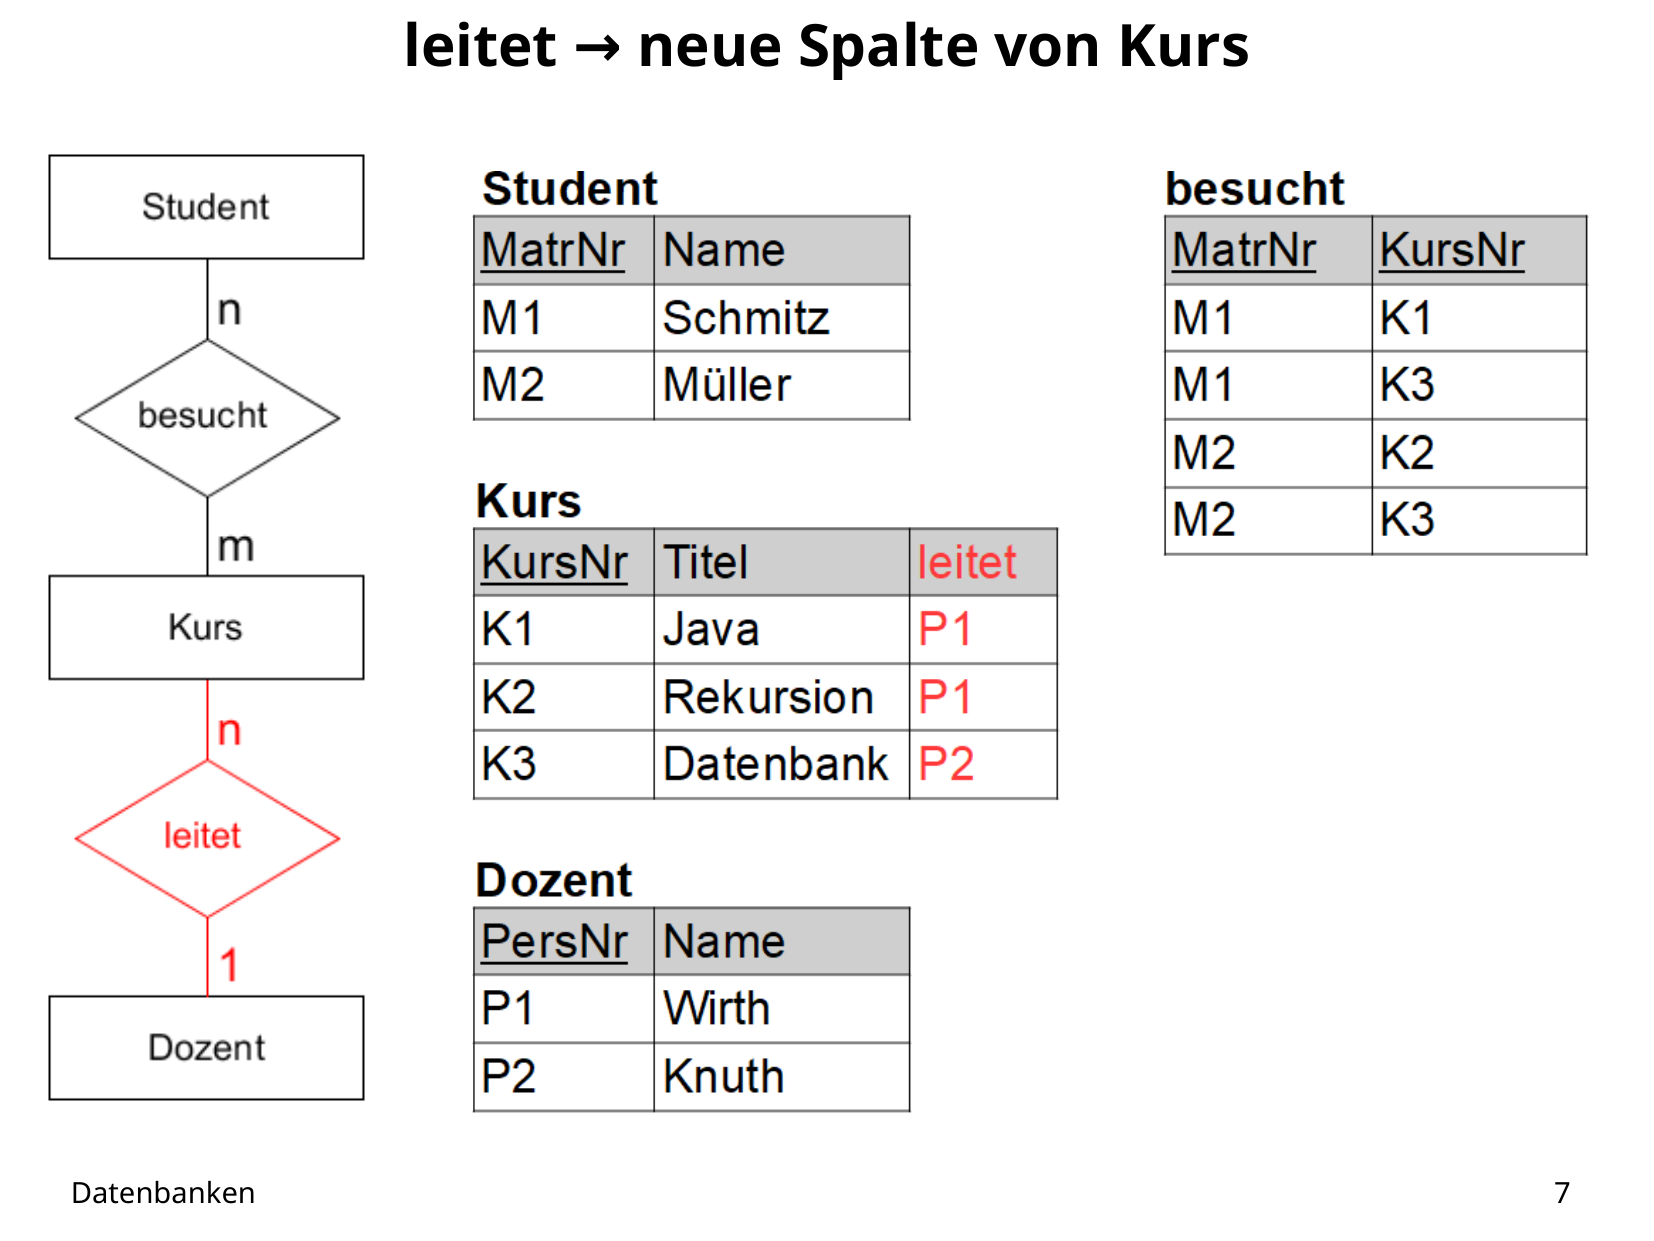

# leitet → neue Spalte von Kurs
Datenbanken
7